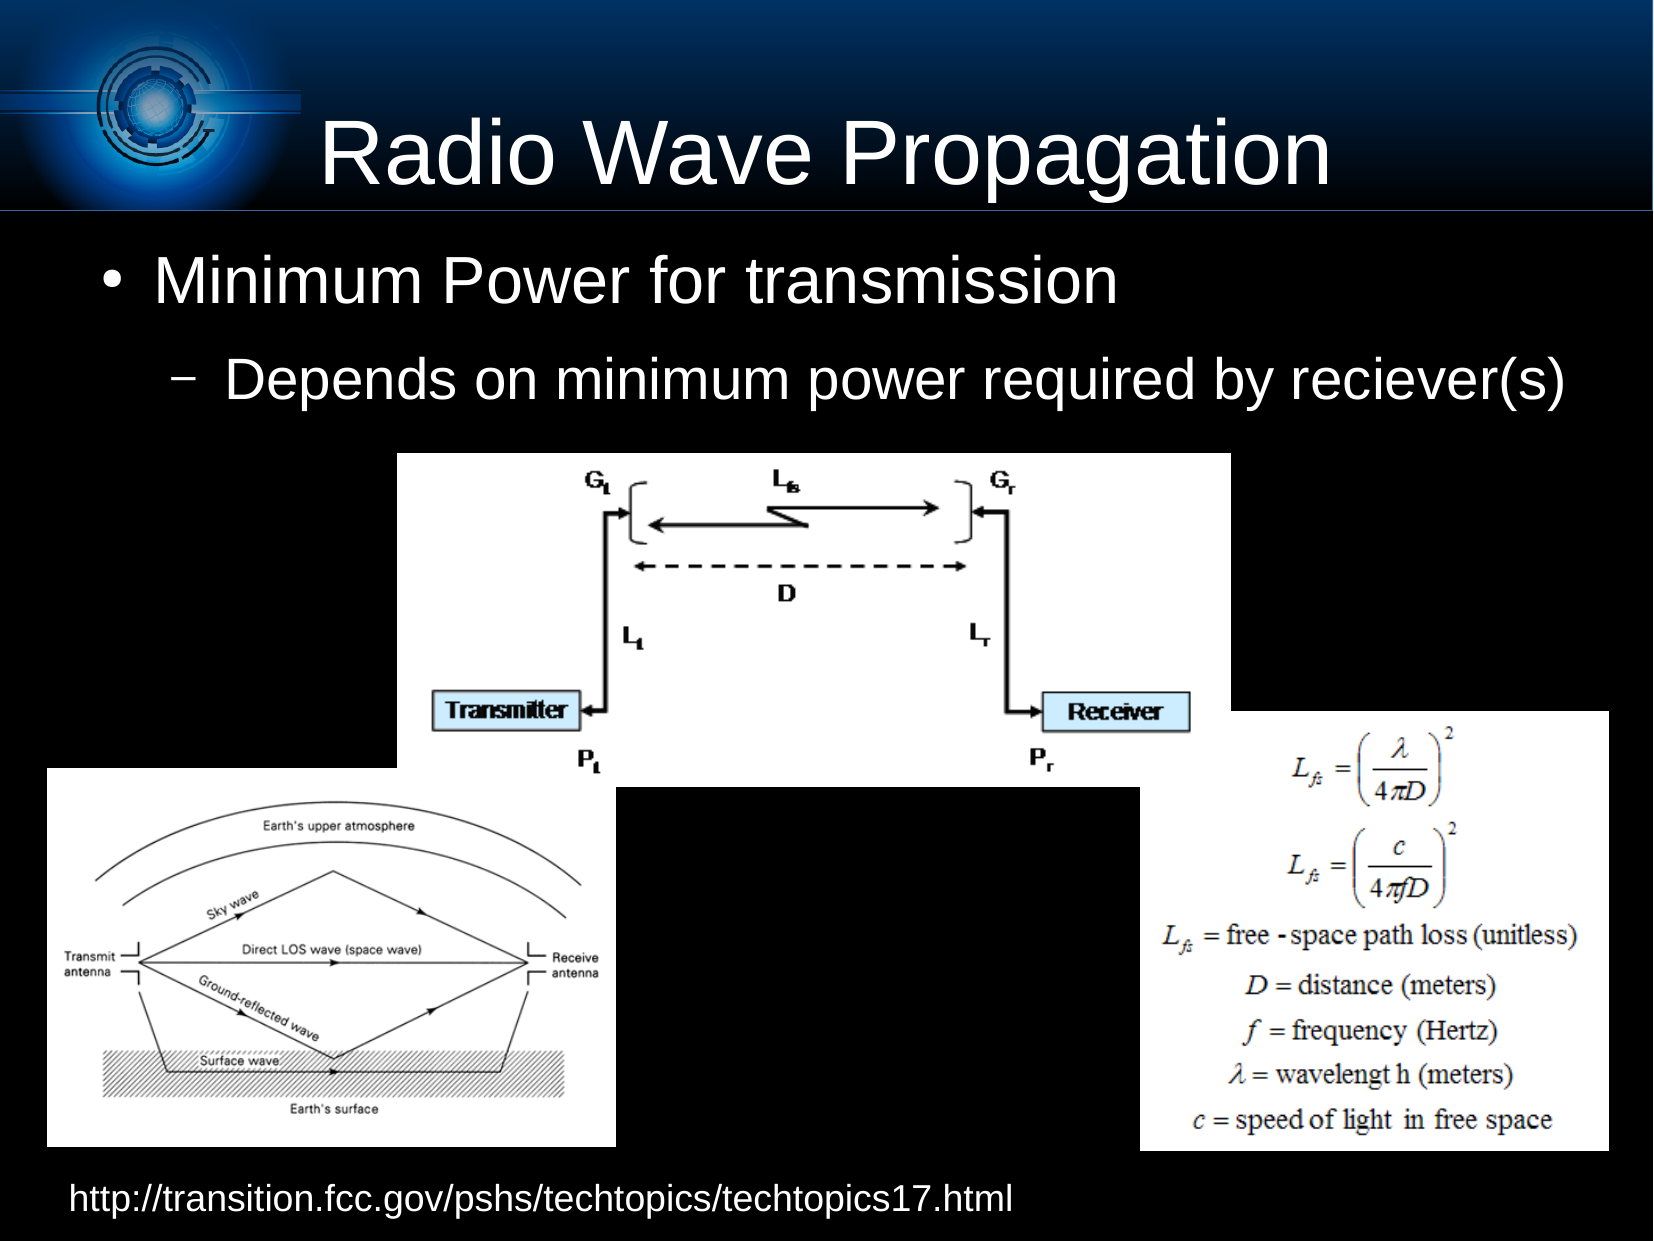

# Radio Wave Propagation
Minimum Power for transmission
Depends on minimum power required by reciever(s)
http://transition.fcc.gov/pshs/techtopics/techtopics17.html